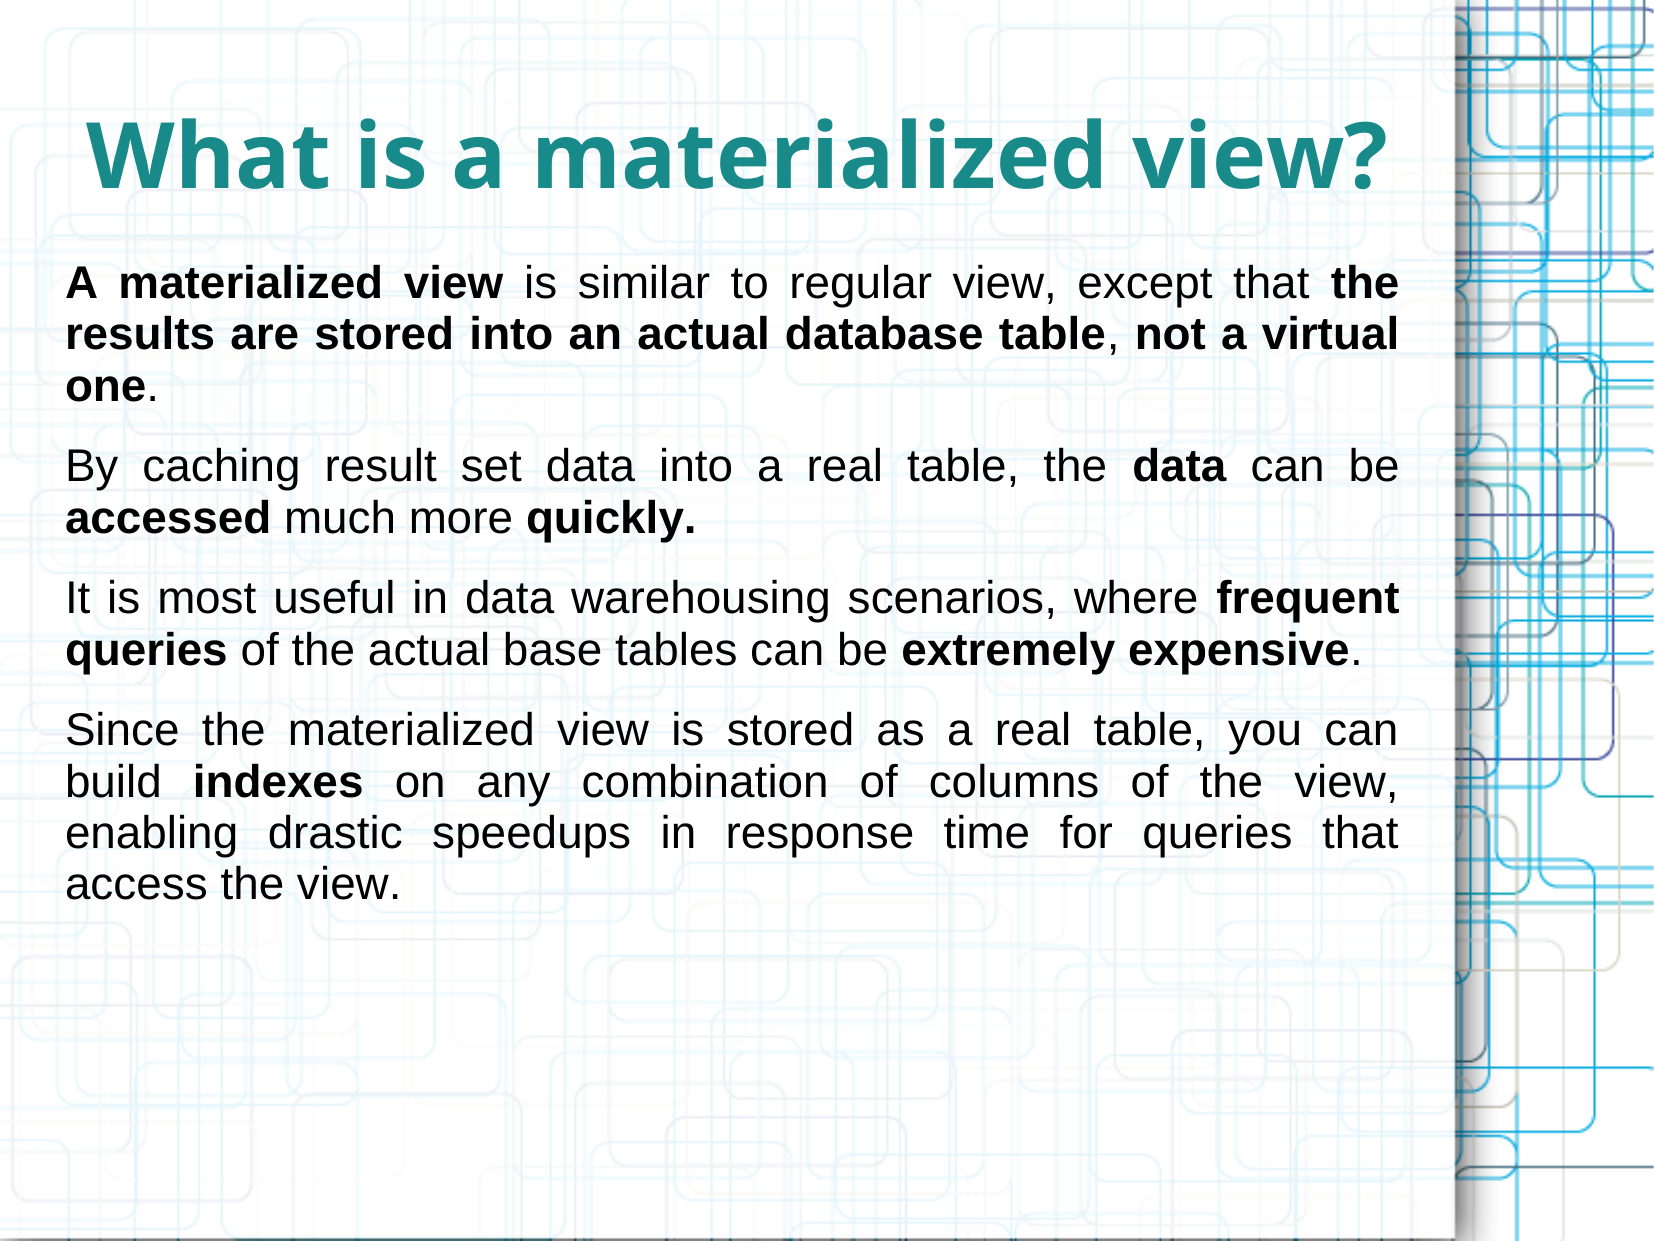

# What is a materialized view?
A materialized view is similar to regular view, except that the results are stored into an actual database table, not a virtual one.
By caching result set data into a real table, the data can be accessed much more quickly.
It is most useful in data warehousing scenarios, where frequent queries of the actual base tables can be extremely expensive.
Since the materialized view is stored as a real table, you can build indexes on any combination of columns of the view, enabling drastic speedups in response time for queries that access the view.